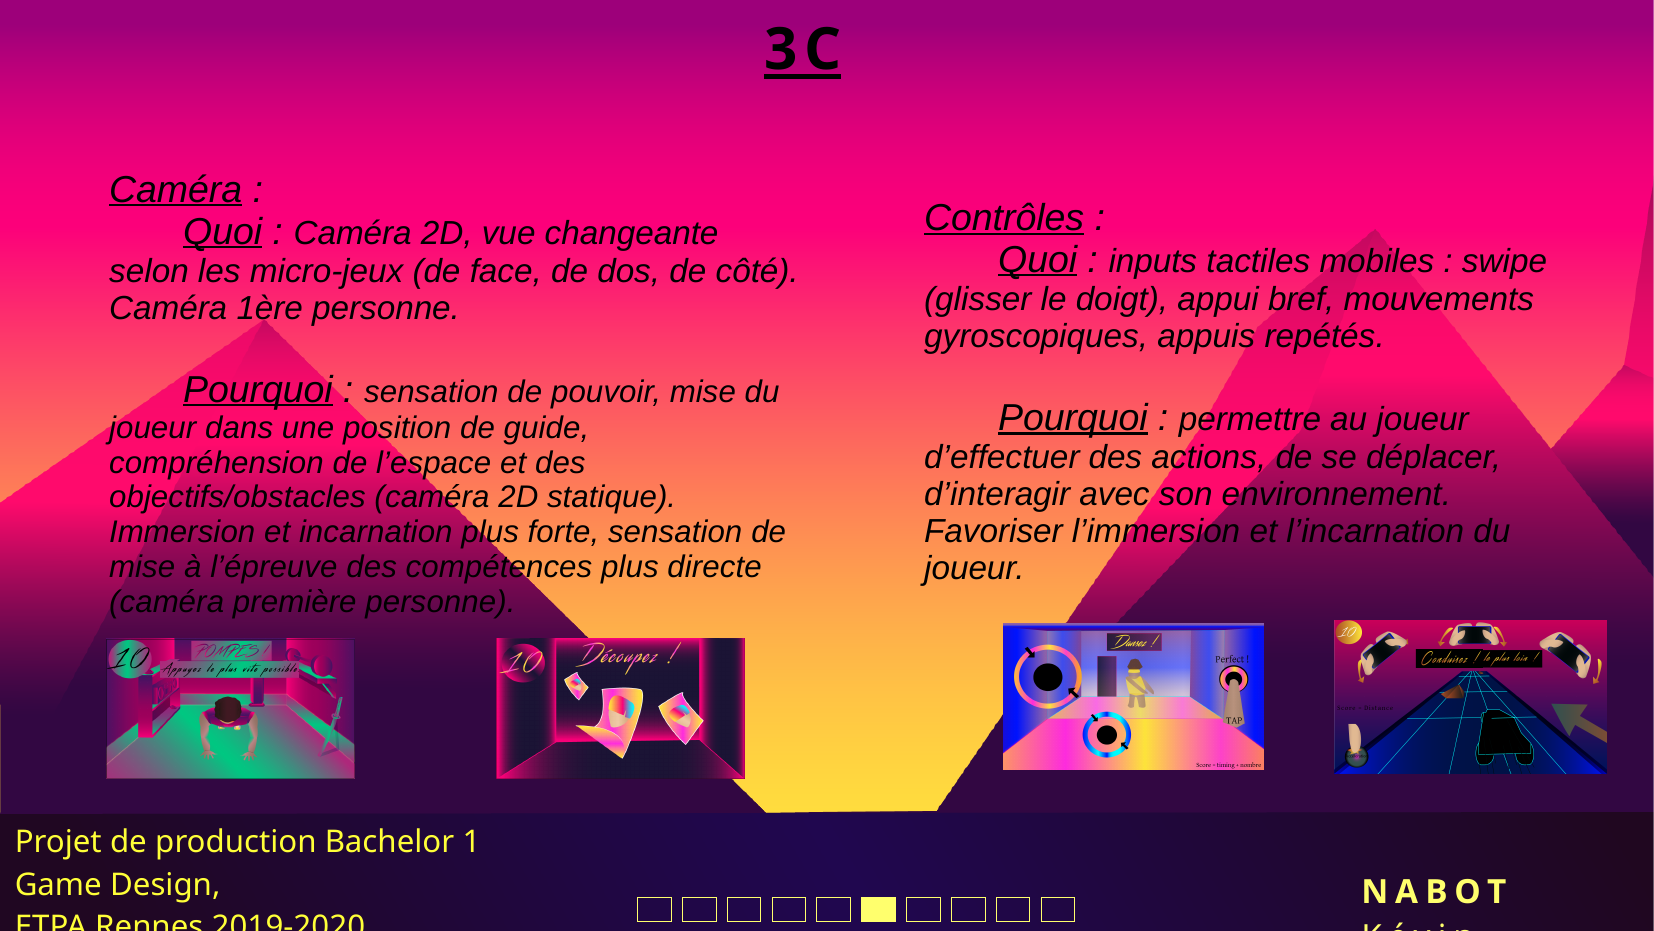

3C
Caméra :
	Quoi : Caméra 2D, vue changeante selon les micro-jeux (de face, de dos, de côté). Caméra 1ère personne.
	Pourquoi : sensation de pouvoir, mise du joueur dans une position de guide, compréhension de l’espace et des objectifs/obstacles (caméra 2D statique).
Immersion et incarnation plus forte, sensation de mise à l’épreuve des compétences plus directe (caméra première personne).
Contrôles :
	Quoi : inputs tactiles mobiles : swipe (glisser le doigt), appui bref, mouvements gyroscopiques, appuis repétés.
	Pourquoi : permettre au joueur d’effectuer des actions, de se déplacer, d’interagir avec son environnement.
Favoriser l’immersion et l’incarnation du joueur.
Projet de production Bachelor 1 Game Design,
ETPA Rennes 2019-2020
NABOT Kévin